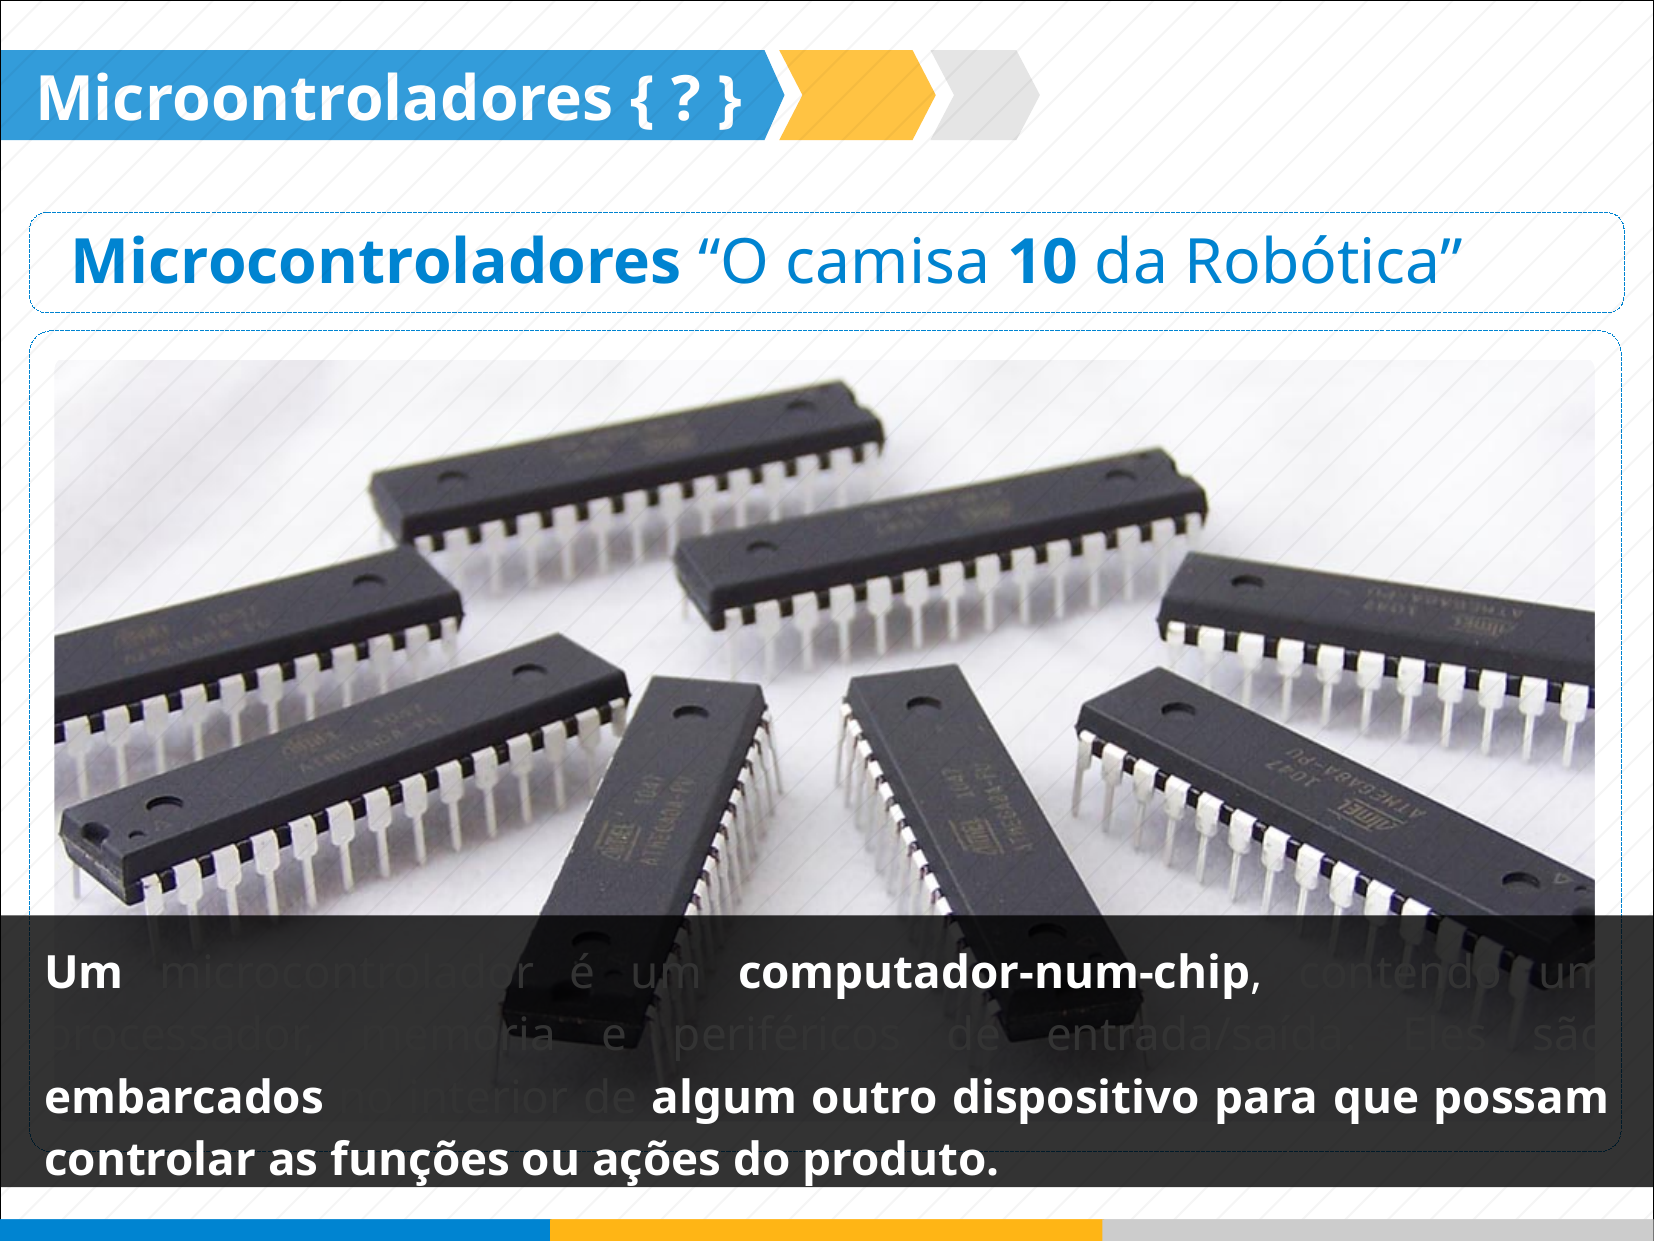

Microontroladores { ? }
Microcontroladores “O camisa 10 da Robótica”
Um microcontrolador é um computador-num-chip, contendo um processador, memória e periféricos de entrada/saída. Eles são embarcados no interior de algum outro dispositivo para que possam controlar as funções ou ações do produto.